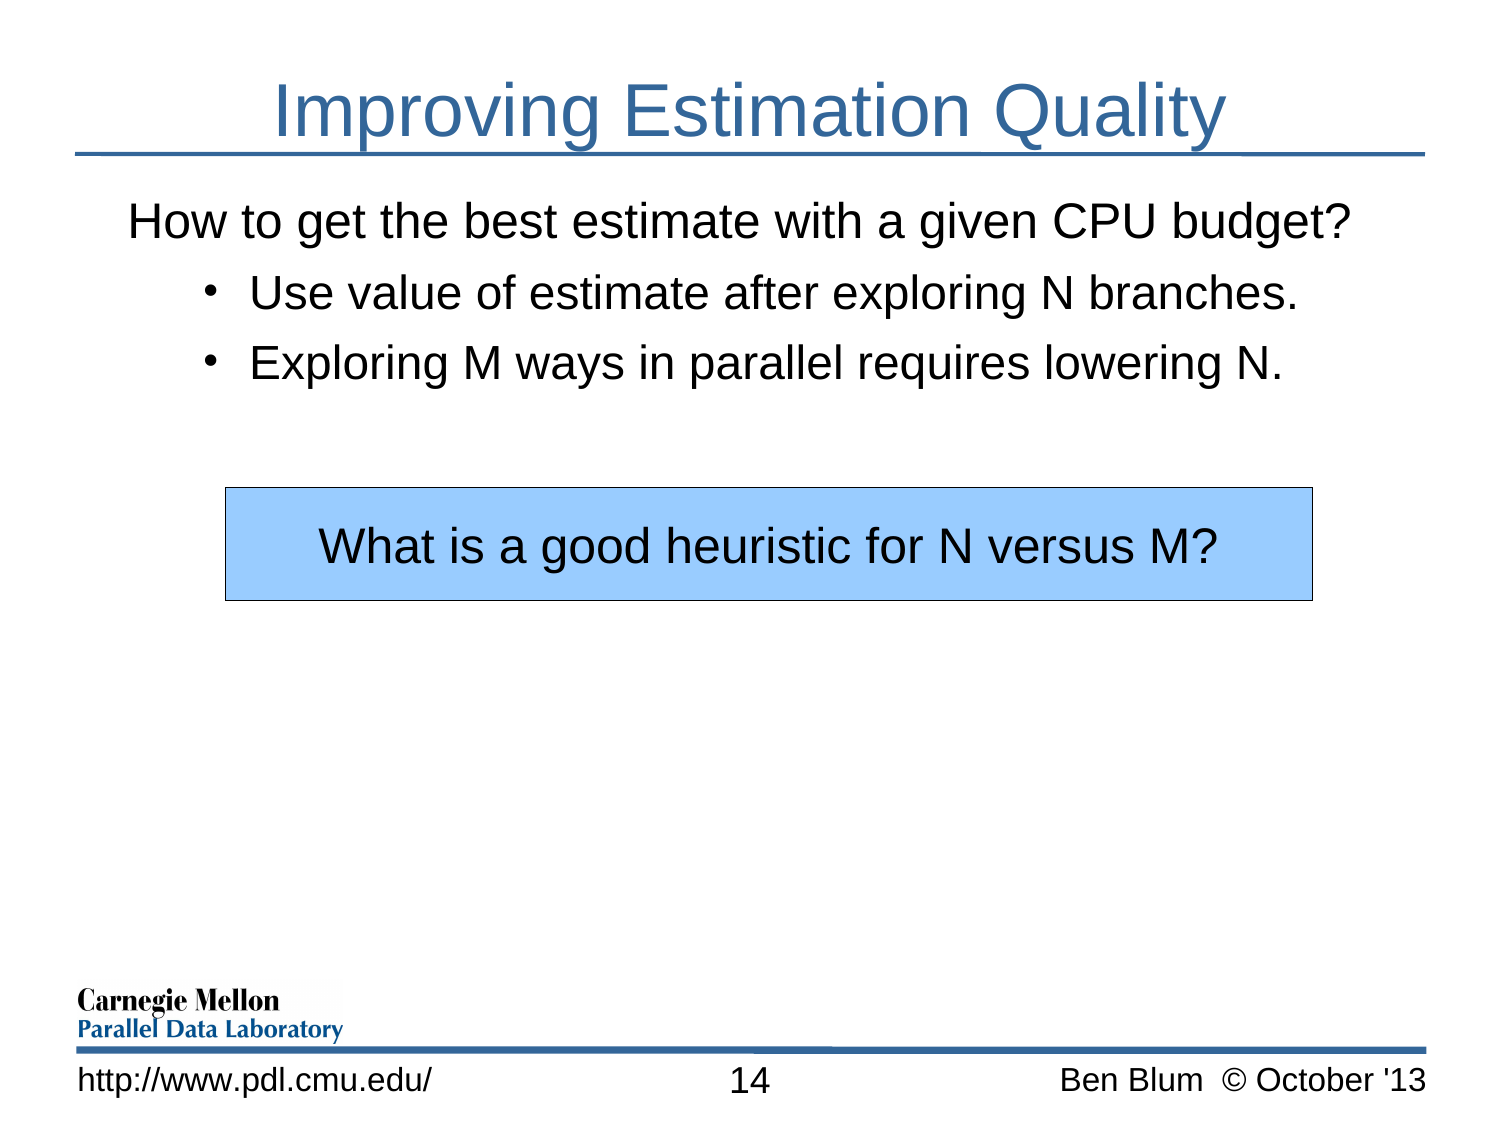

# Improving Estimation Quality
How to get the best estimate with a given CPU budget?
Use value of estimate after exploring N branches.
Exploring M ways in parallel requires lowering N.
What is a good heuristic for N versus M?
14